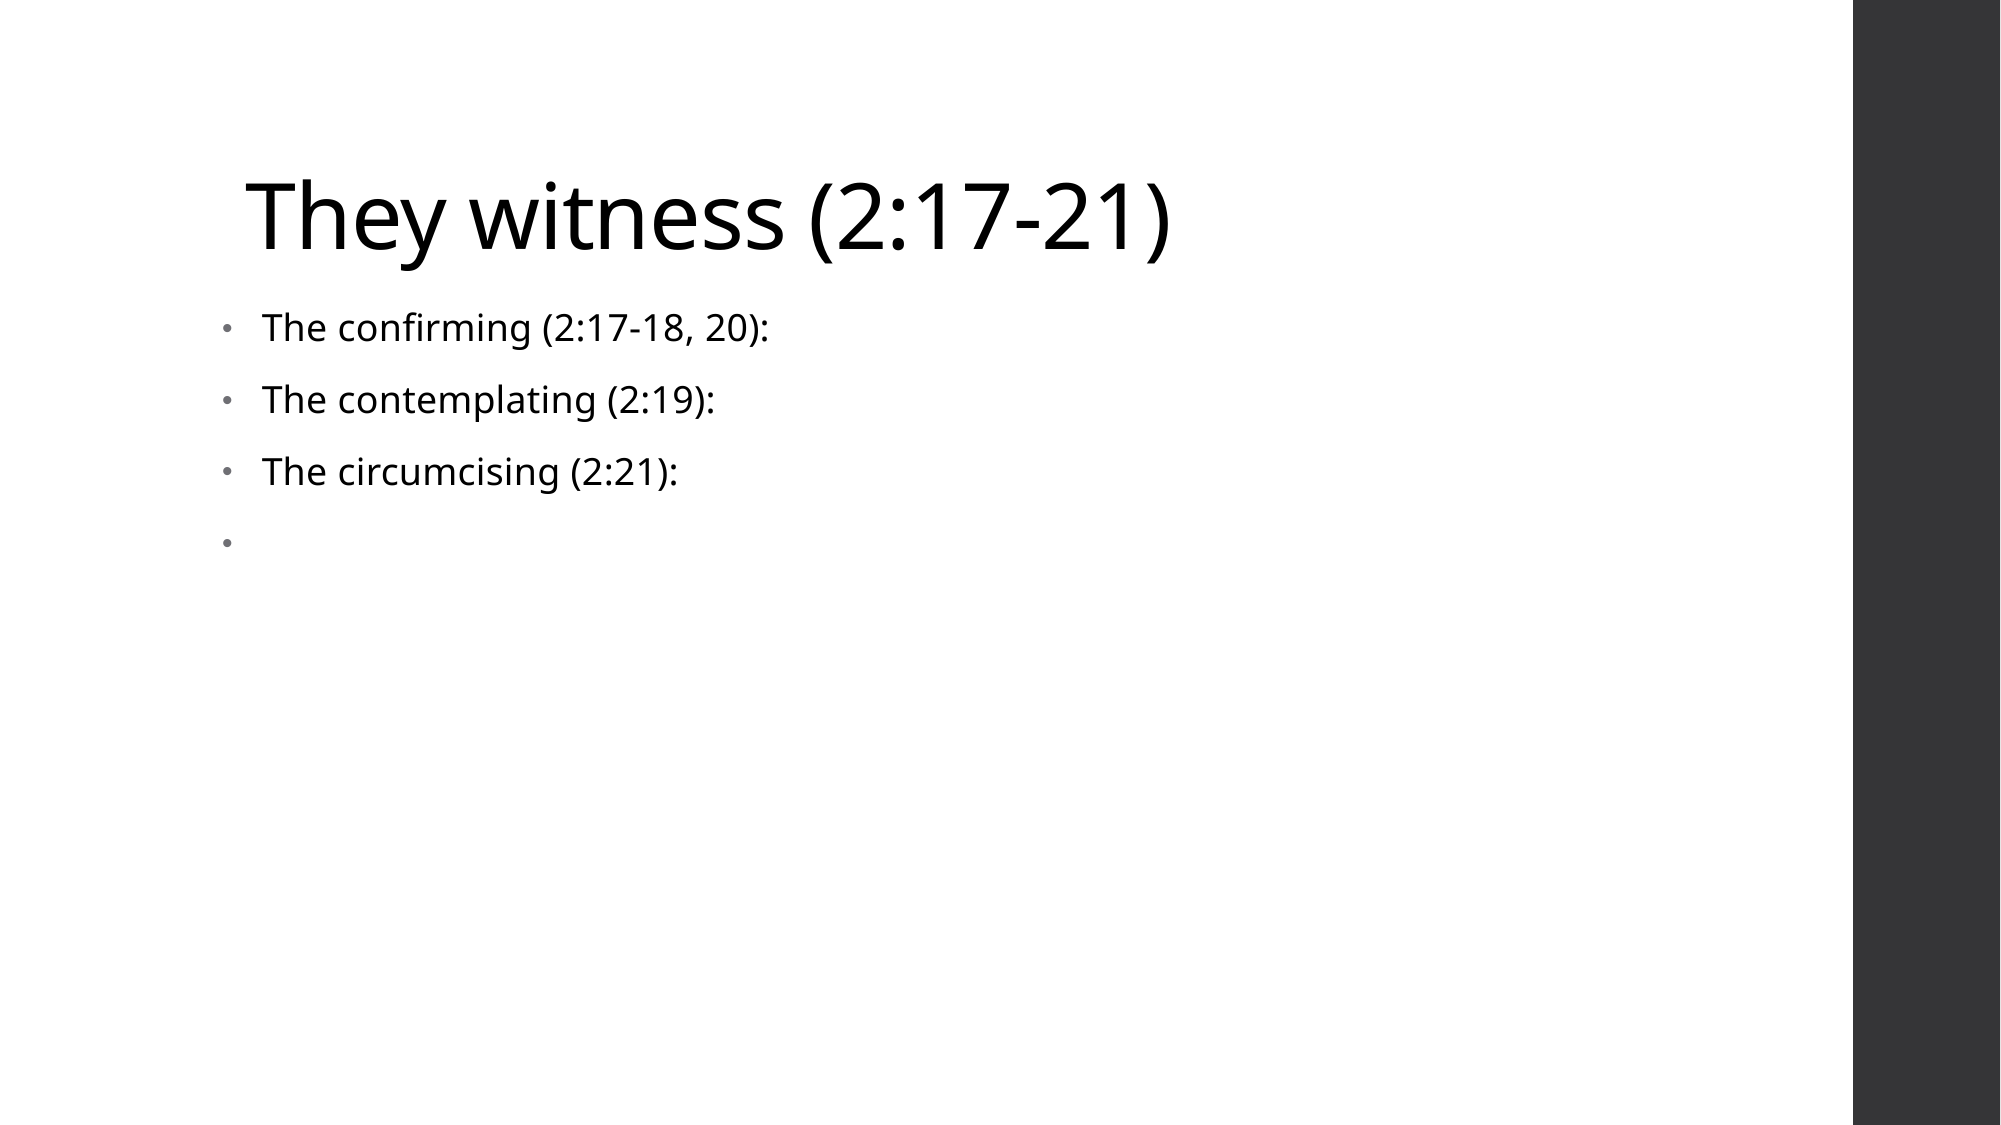

# They witness (2:17-21)
 The confirming (2:17-18, 20):
 The contemplating (2:19):
 The circumcising (2:21):